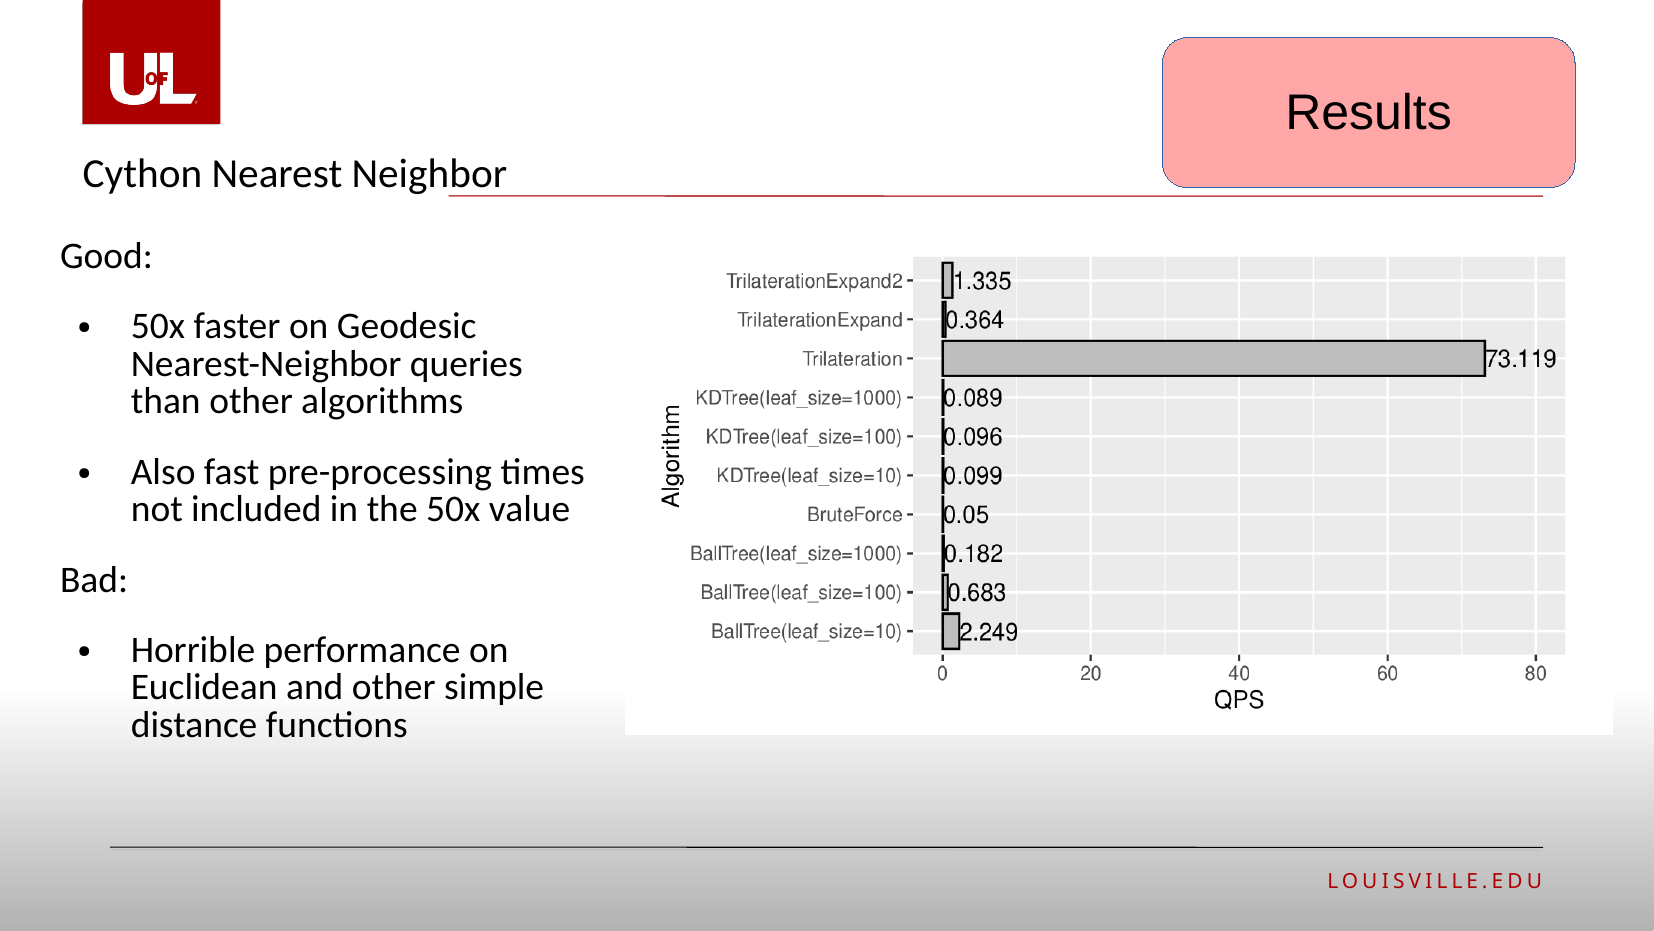

Results
# Cython Nearest Neighbor
Good:
50x faster on Geodesic Nearest-Neighbor queries than other algorithms
Also fast pre-processing times not included in the 50x value
Bad:
Horrible performance on Euclidean and other simple distance functions